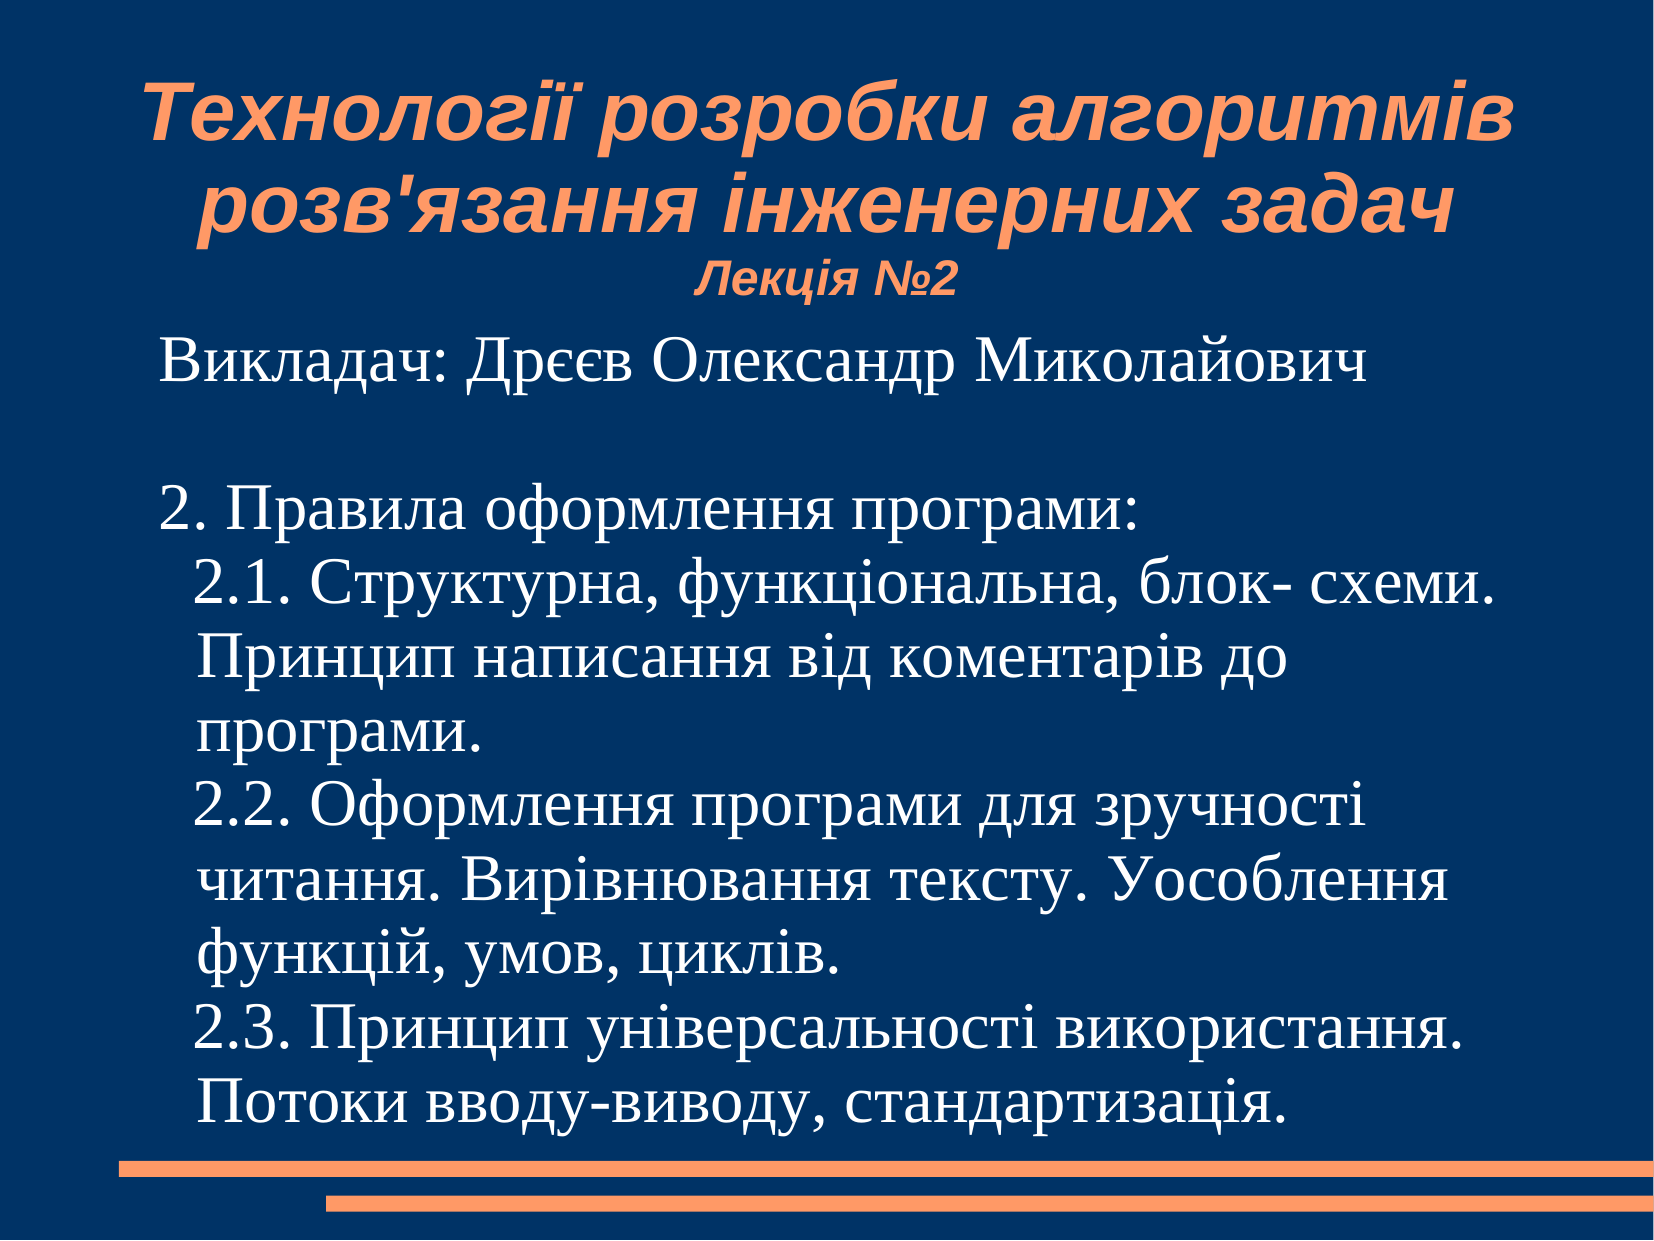

# Технології розробки алгоритмів розв'язання інженерних задач Лекція №2
Викладач: Дрєєв Олександр Миколайович
2. Правила оформлення програми:
 2.1. Структурна, функціональна, блок- схеми. Принцип написання від коментарів до програми.
 2.2. Оформлення програми для зручності читання. Вирівнювання тексту. Уособлення функцій, умов, циклів.
 2.3. Принцип універсальності використання. Потоки вводу-виводу, стандартизація.